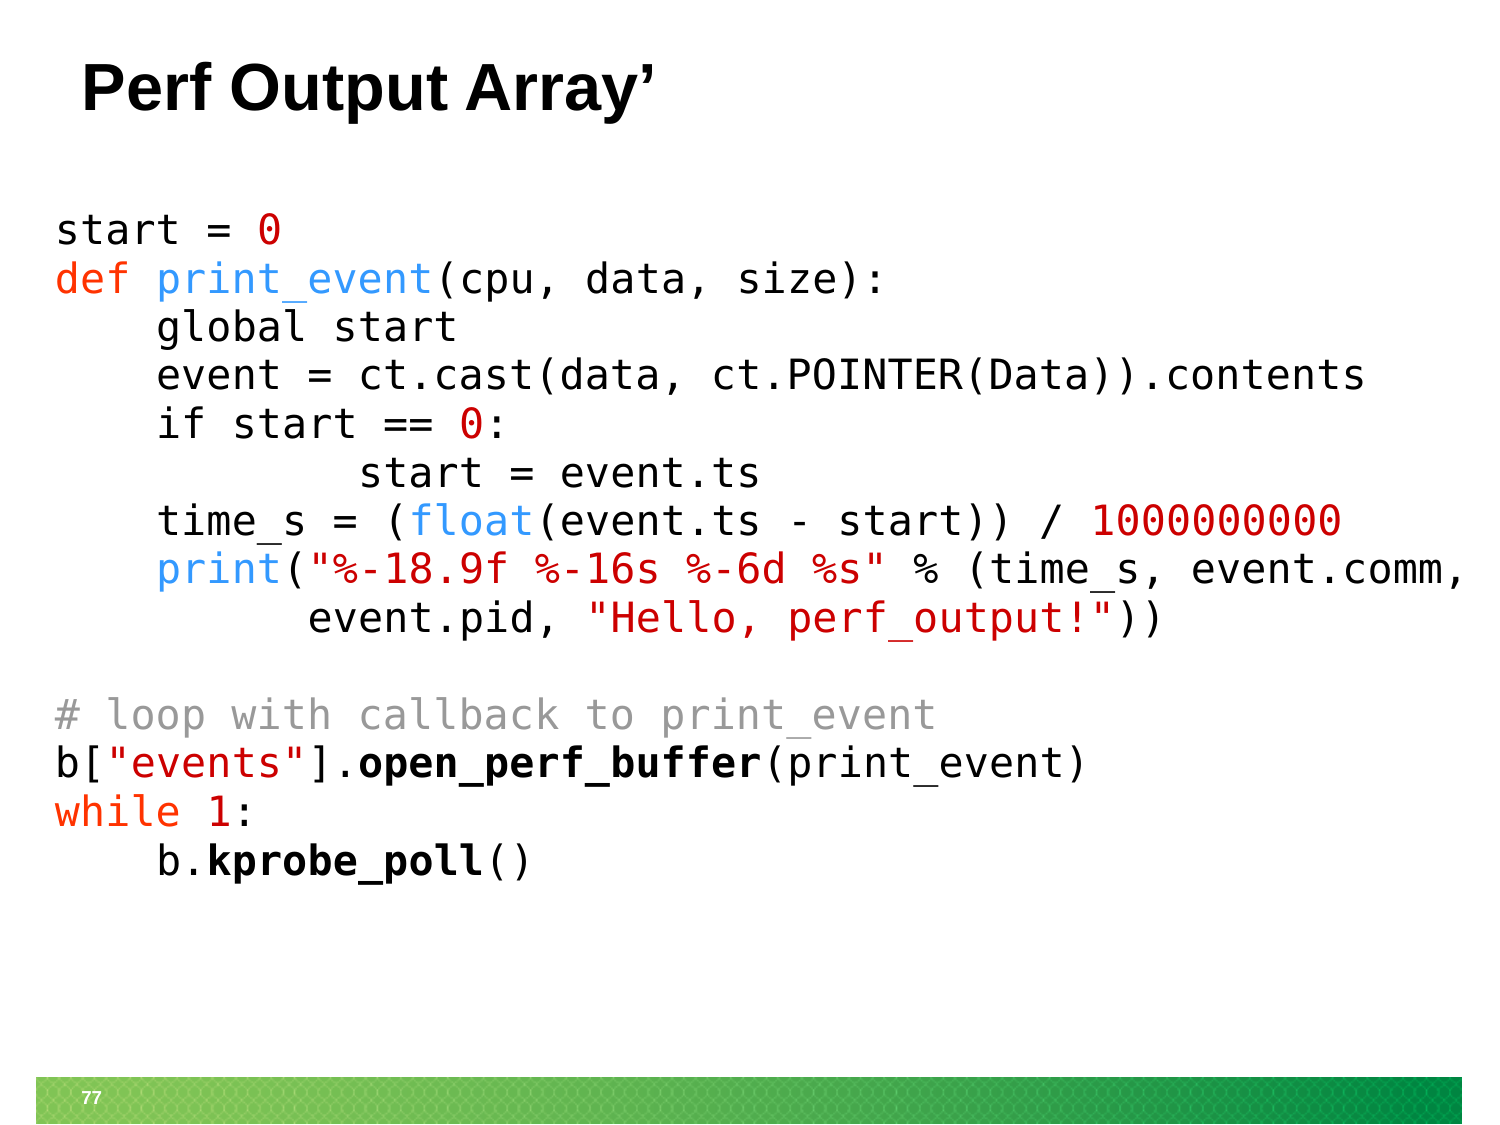

# Perf Output Array’
start = 0
def print_event(cpu, data, size):
 global start
 event = ct.cast(data, ct.POINTER(Data)).contents
 if start == 0:
 start = event.ts
 time_s = (float(event.ts - start)) / 1000000000
 print("%-18.9f %-16s %-6d %s" % (time_s, event.comm,
 event.pid, "Hello, perf_output!"))
# loop with callback to print_event
b["events"].open_perf_buffer(print_event)
while 1:
 b.kprobe_poll()